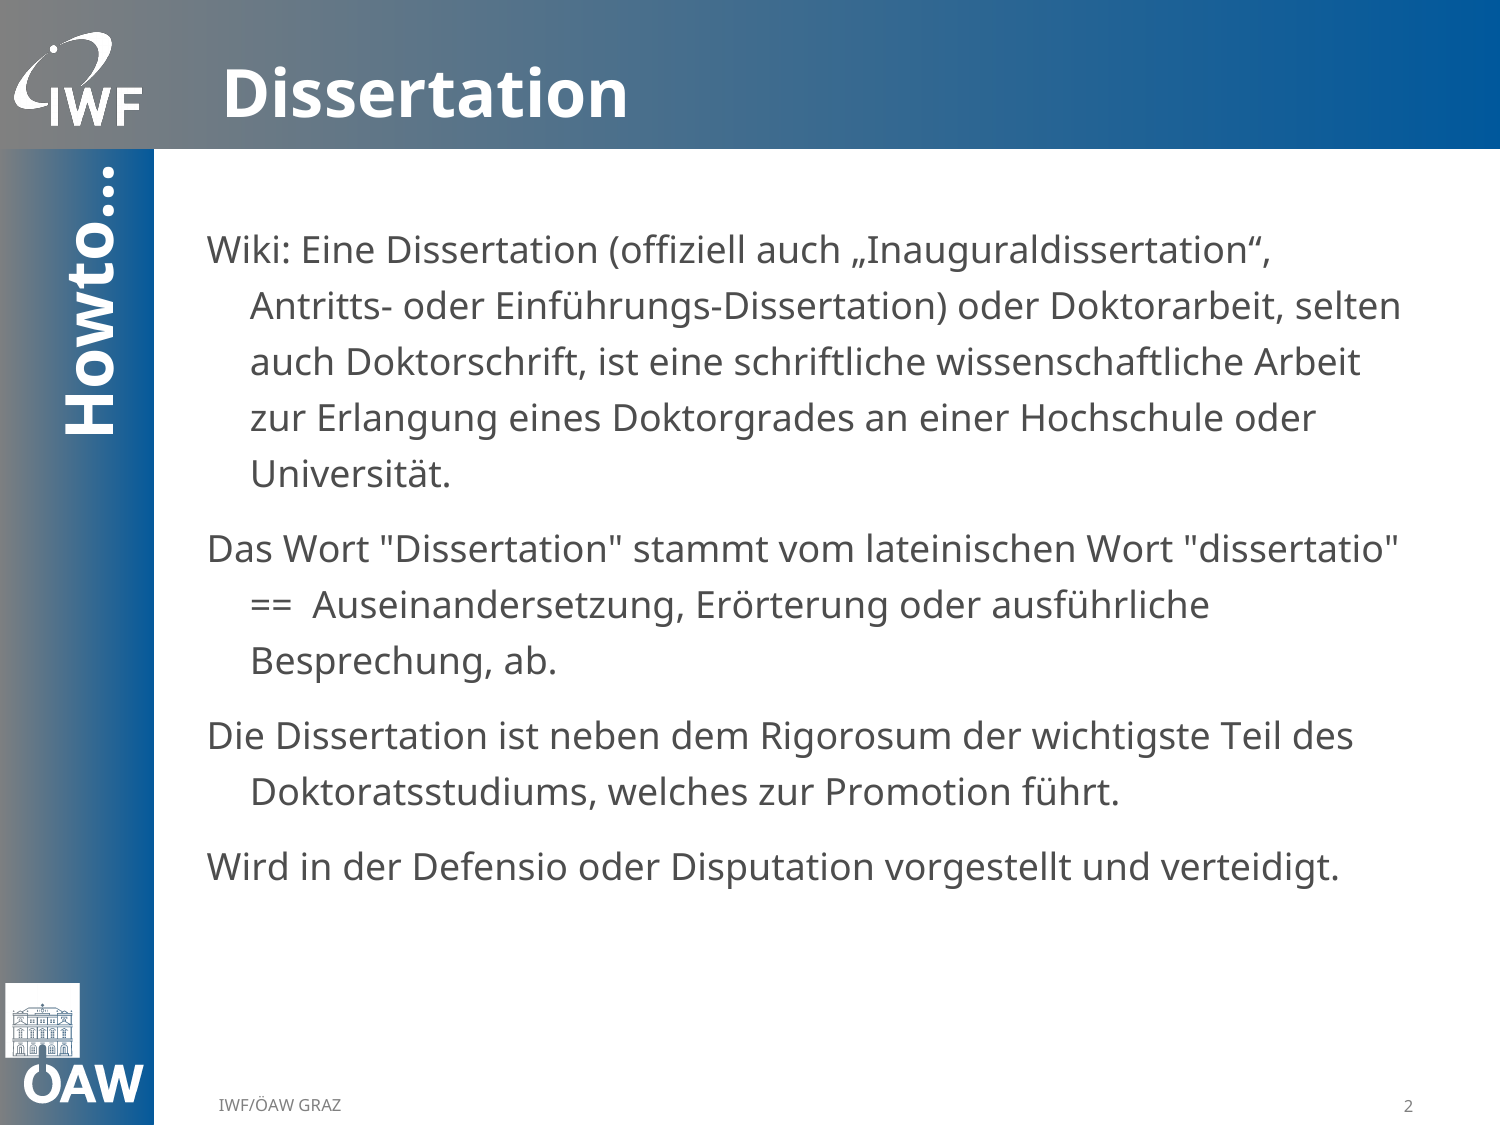

# Dissertation
Wiki: Eine Dissertation (offiziell auch „Inauguraldissertation“, Antritts- oder Einführungs-Dissertation) oder Doktorarbeit, selten auch Doktorschrift, ist eine schriftliche wissenschaftliche Arbeit zur Erlangung eines Doktorgrades an einer Hochschule oder Universität.
Das Wort "Dissertation" stammt vom lateinischen Wort "dissertatio" == Auseinandersetzung, Erörterung oder ausführliche Besprechung, ab.
Die Dissertation ist neben dem Rigorosum der wichtigste Teil des Doktoratsstudiums, welches zur Promotion führt.
Wird in der Defensio oder Disputation vorgestellt und verteidigt.
Howto...
IWF/ÖAW GRAZ
2